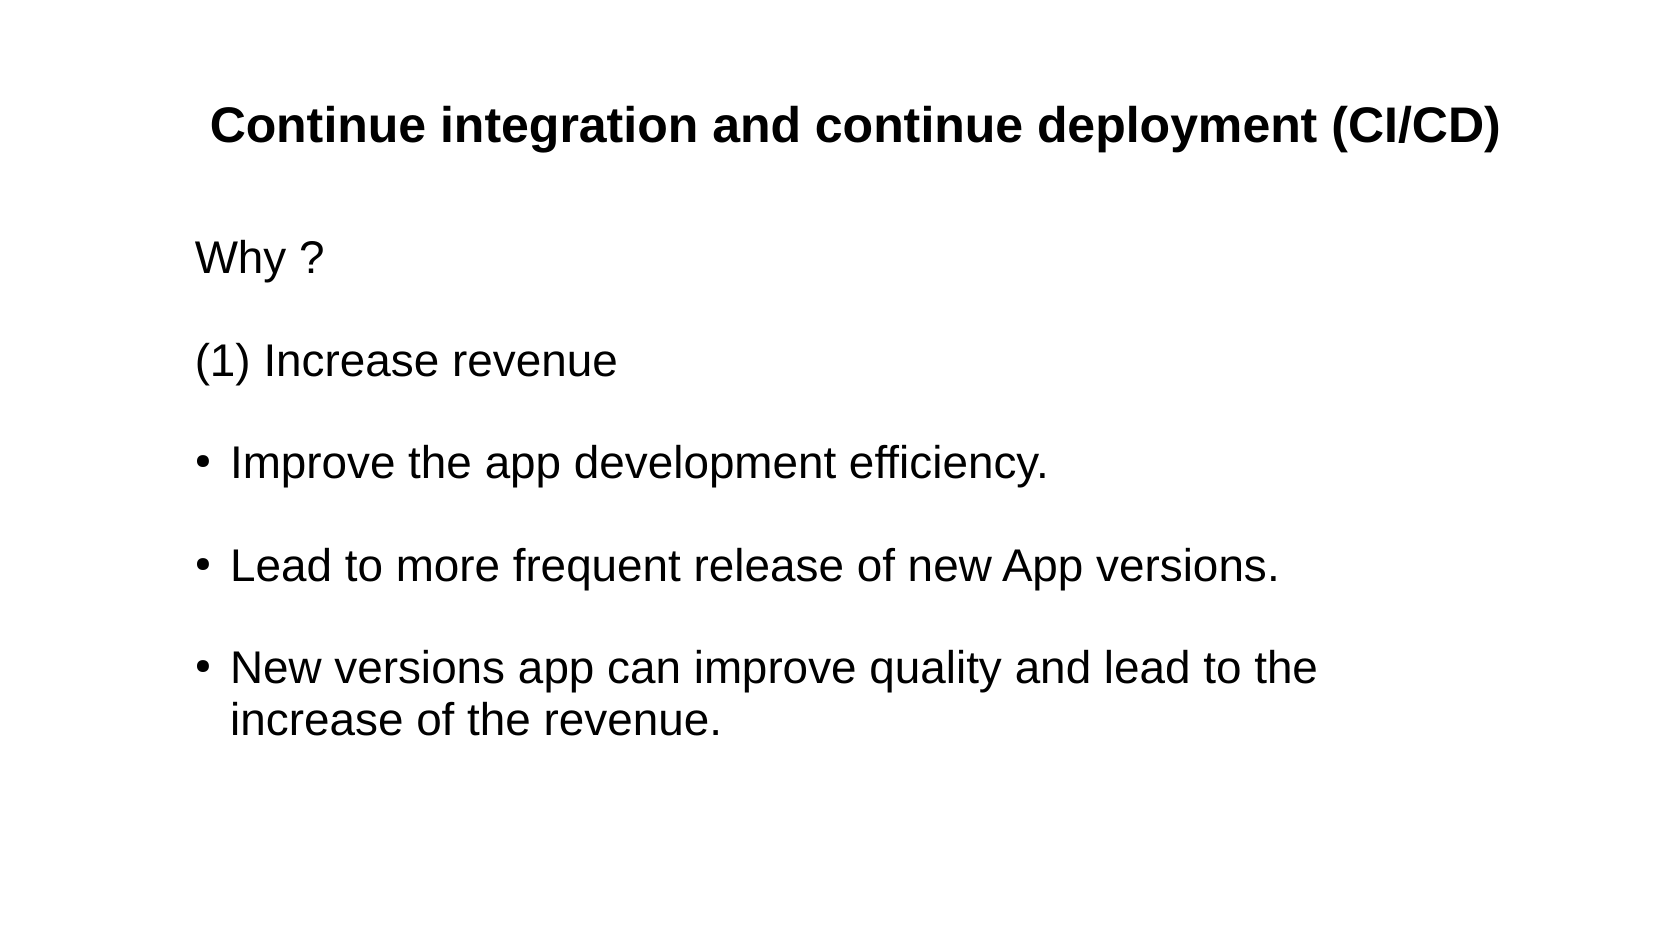

Continue integration and continue deployment (CI/CD)
Why ?
(1) Increase revenue
Improve the app development efficiency.
Lead to more frequent release of new App versions.
New versions app can improve quality and lead to the increase of the revenue.